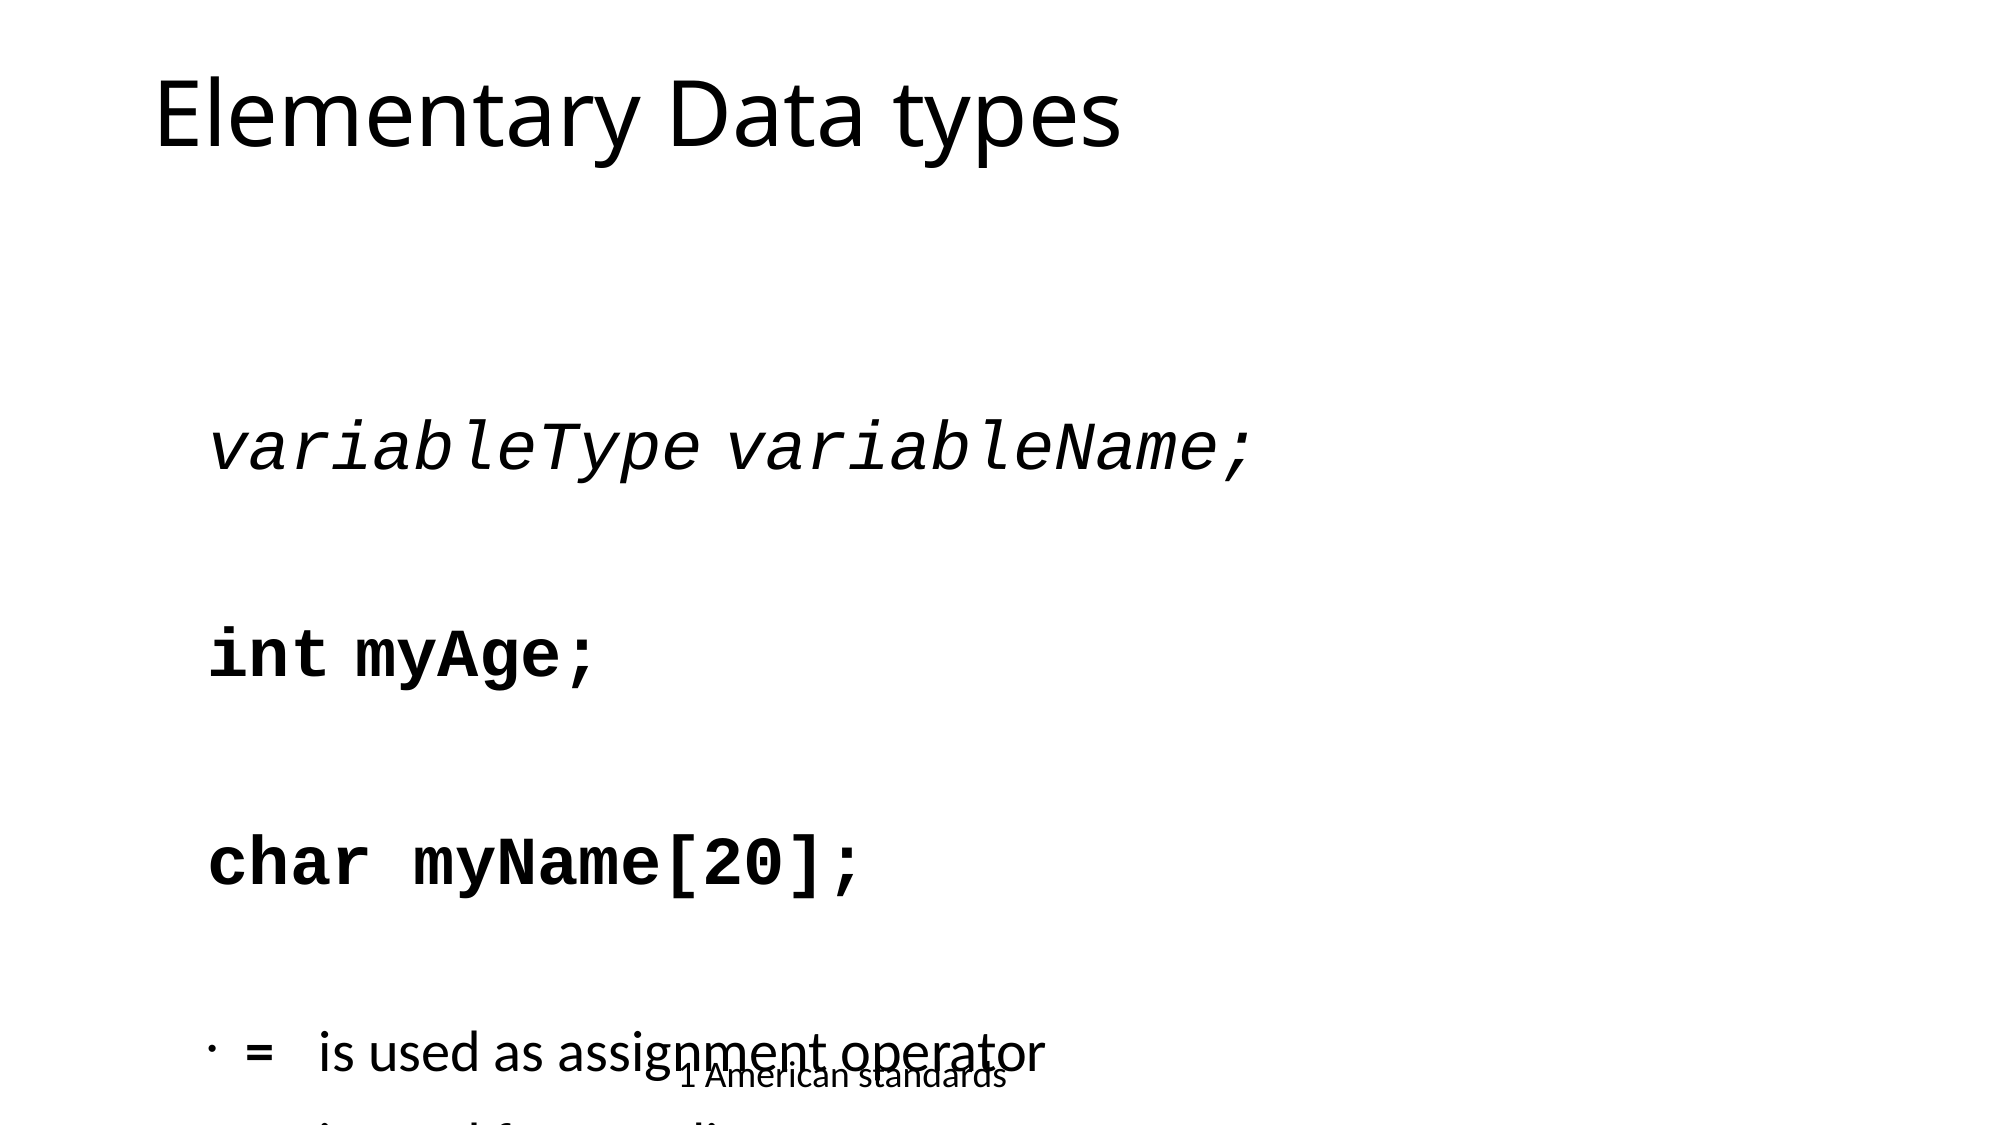

# Elementary Data types
variableType	variableName;
int	myAge;
char myName[20];
=	is used as assignment operator
==	is used for equality
BEWARE of getting them confused!!
1 American standards